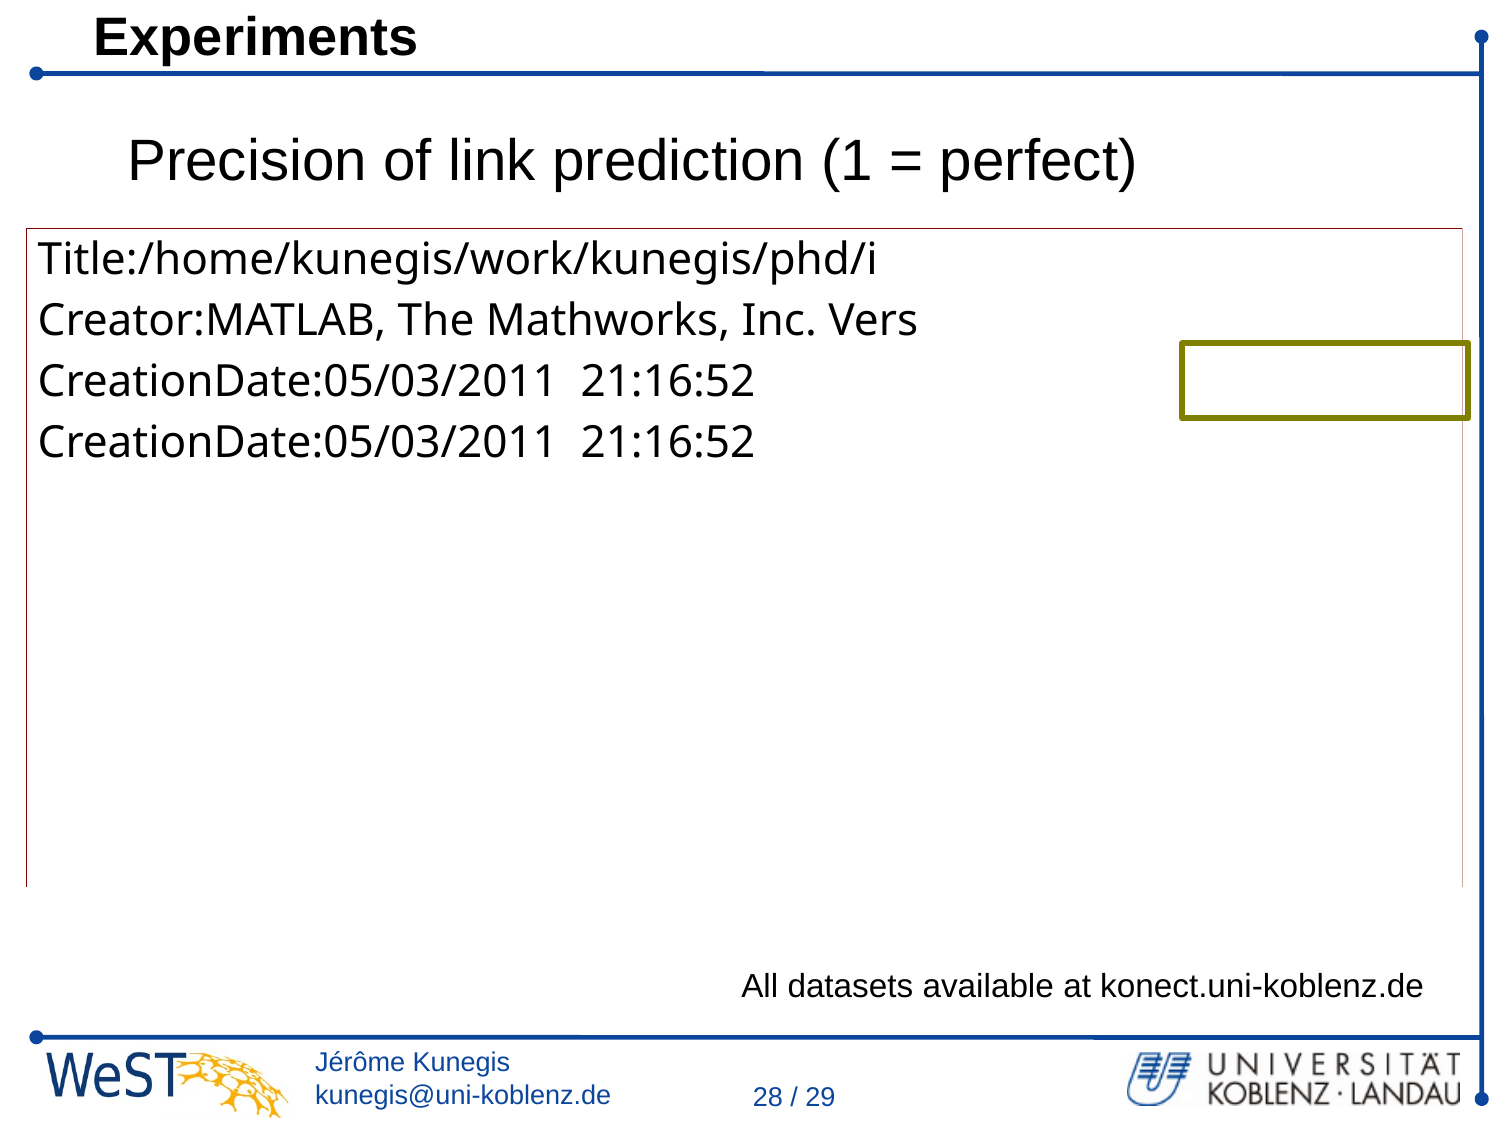

Experiments
Precision of link prediction (1 = perfect)
All datasets available at konect.uni-koblenz.de